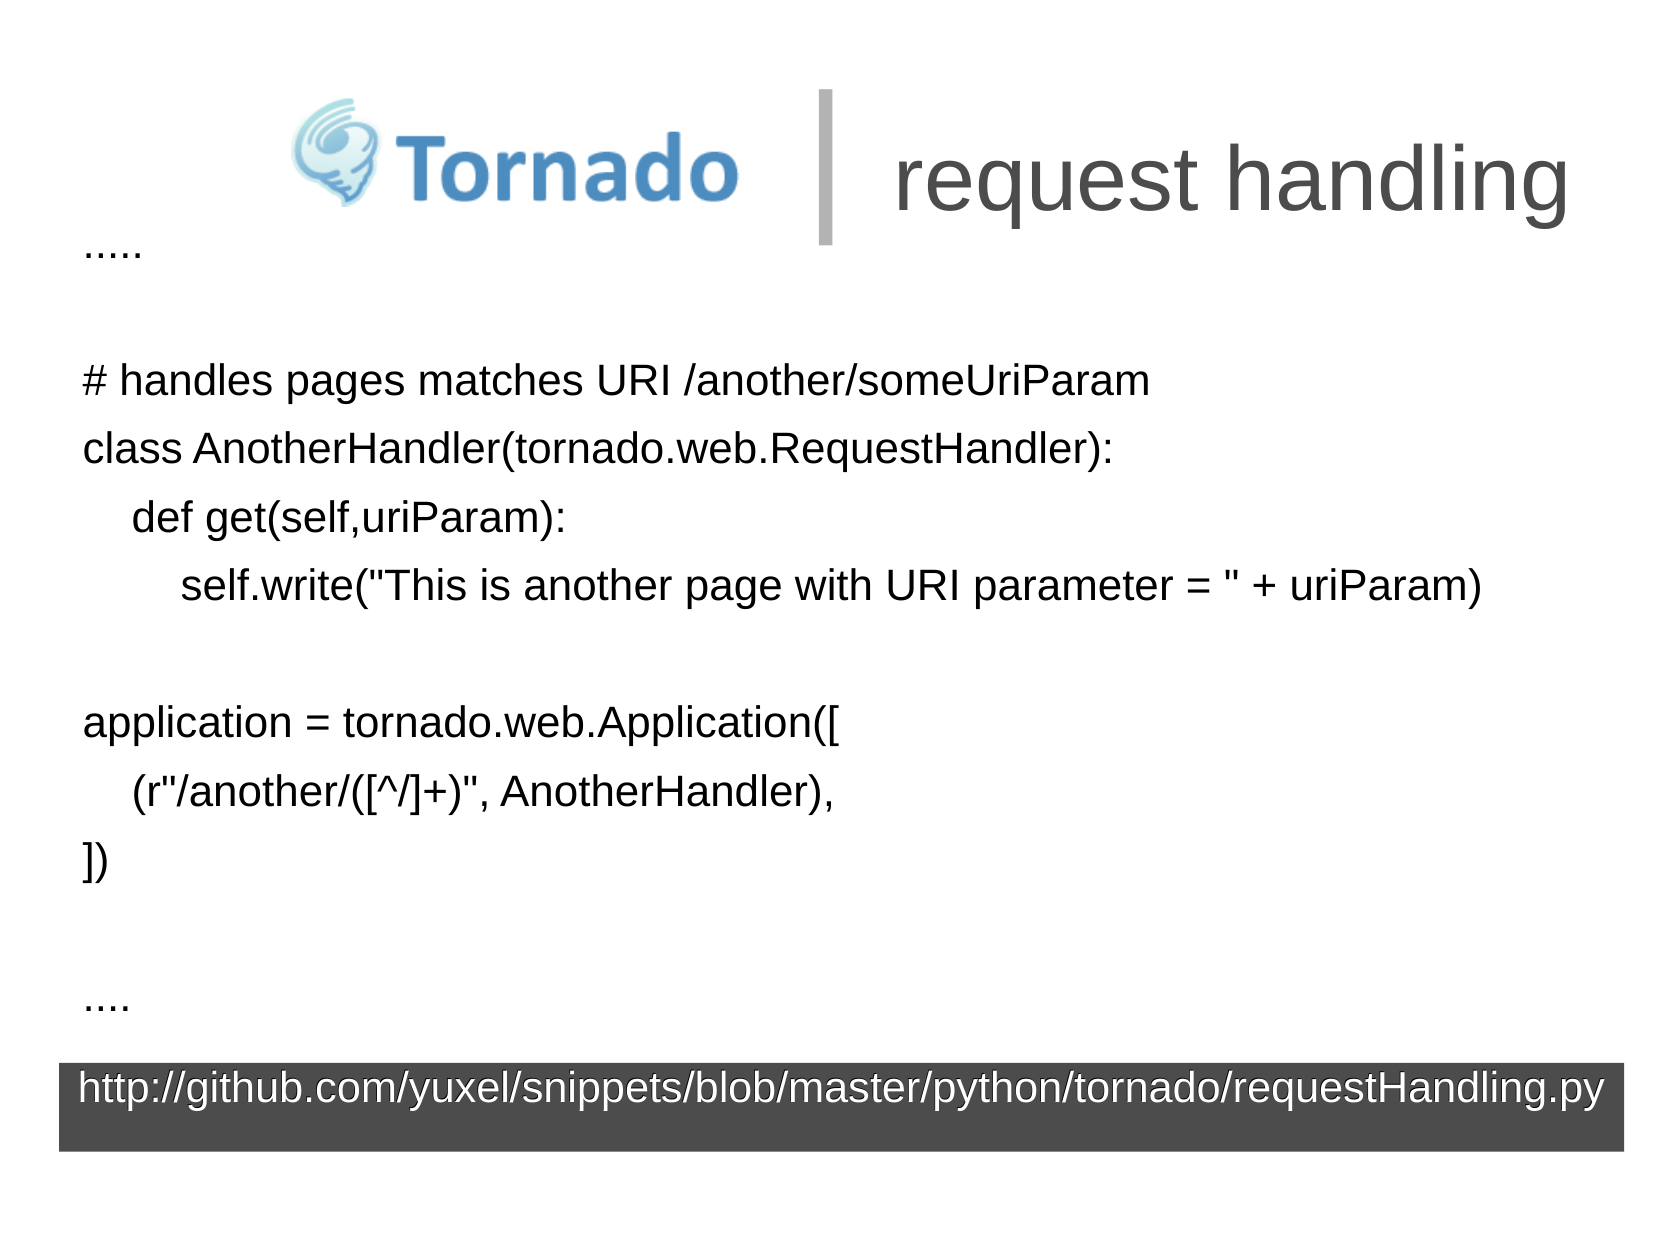

#
| request handling
.....
# handles pages matches URI /another/someUriParam
class AnotherHandler(tornado.web.RequestHandler):
 def get(self,uriParam):
 self.write("This is another page with URI parameter = " + uriParam)
application = tornado.web.Application([
 (r"/another/([^/]+)", AnotherHandler),
])
....
http://github.com/yuxel/snippets/blob/master/python/tornado/requestHandling.py